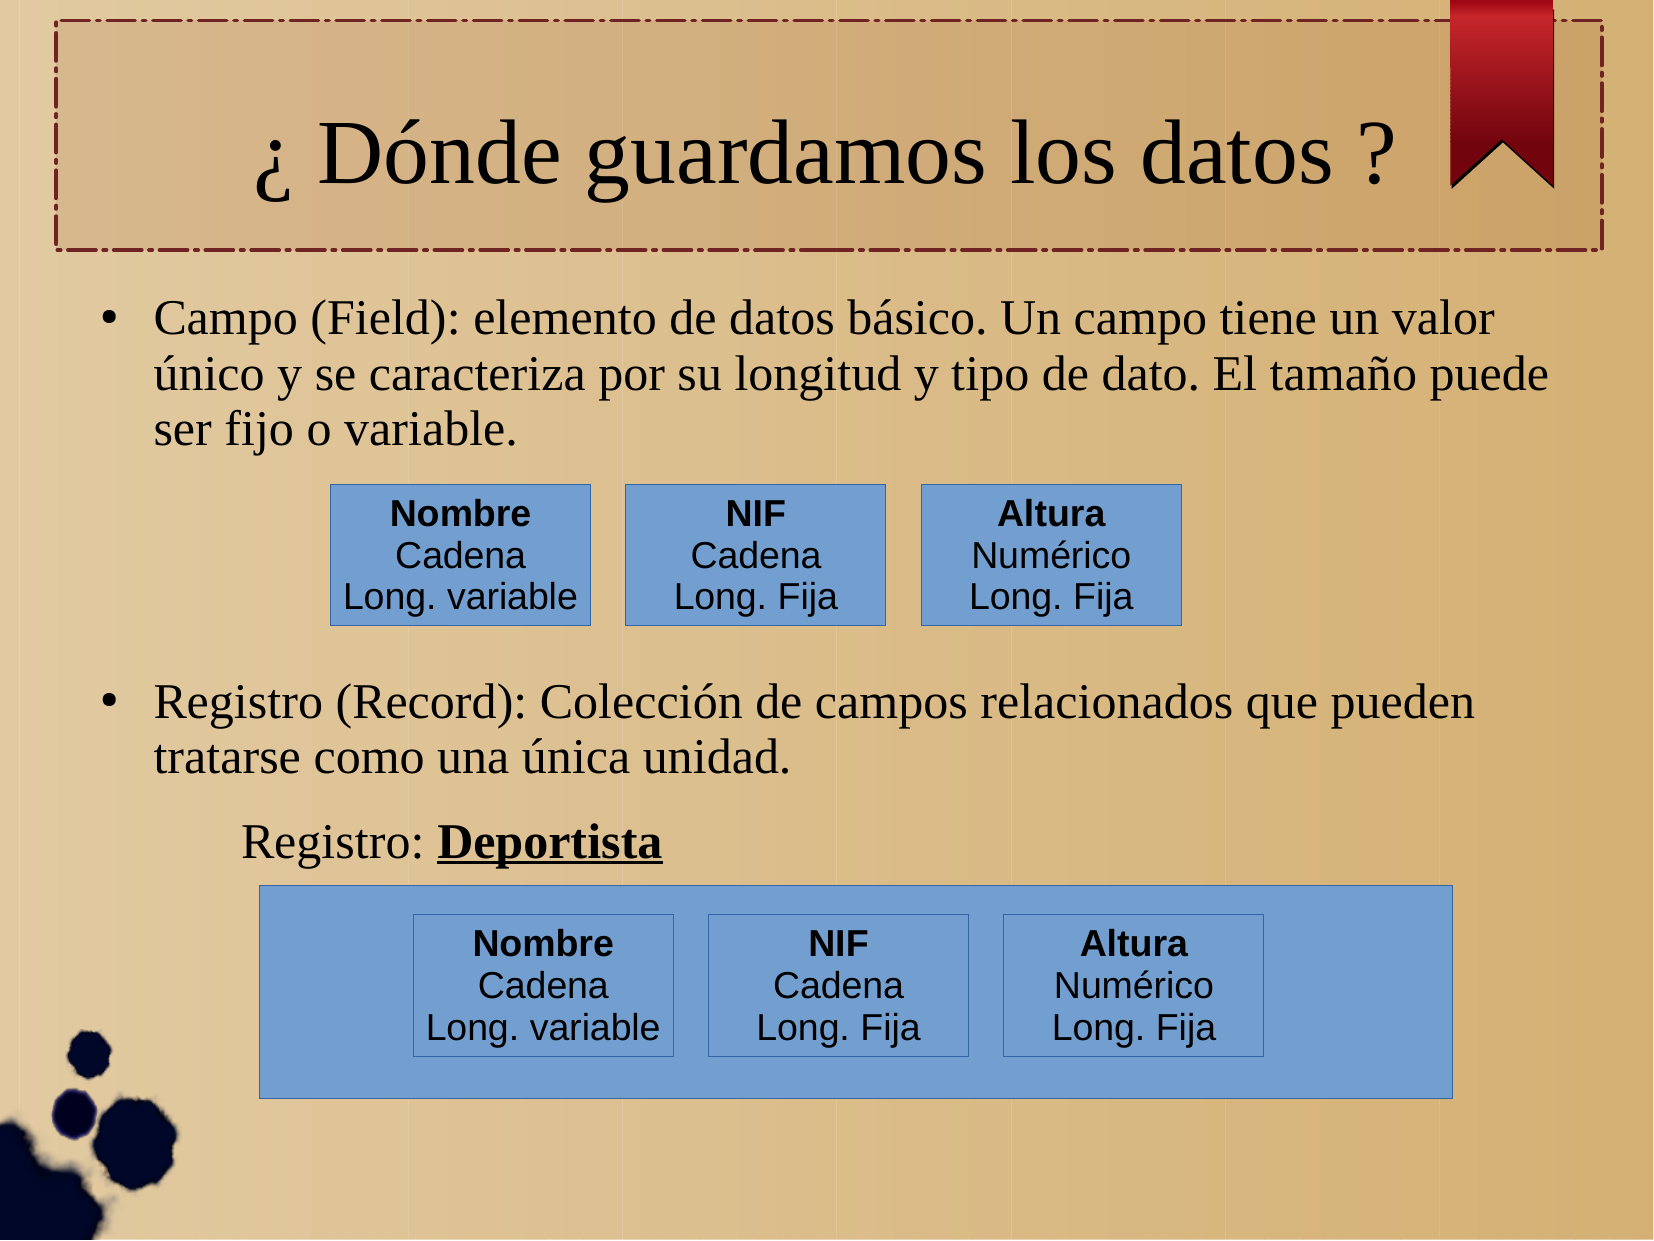

# ¿ Dónde guardamos los datos ?
Campo (Field): elemento de datos básico. Un campo tiene un valor único y se caracteriza por su longitud y tipo de dato. El tamaño puede ser fijo o variable.
Registro (Record): Colección de campos relacionados que pueden tratarse como una única unidad.
 Registro: Deportista
Nombre
Cadena
Long. variable
Nombre
Cadena
Long. variable
NIF
Cadena
Long. Fija
NIF
Cadena
Long. Fija
Altura
Numérico
Long. Fija
Altura
Numérico
Long. Fija
Nombre
Cadena
Long. variable
NIF
Cadena
Long. Fija
Altura
Numérico
Long. Fija